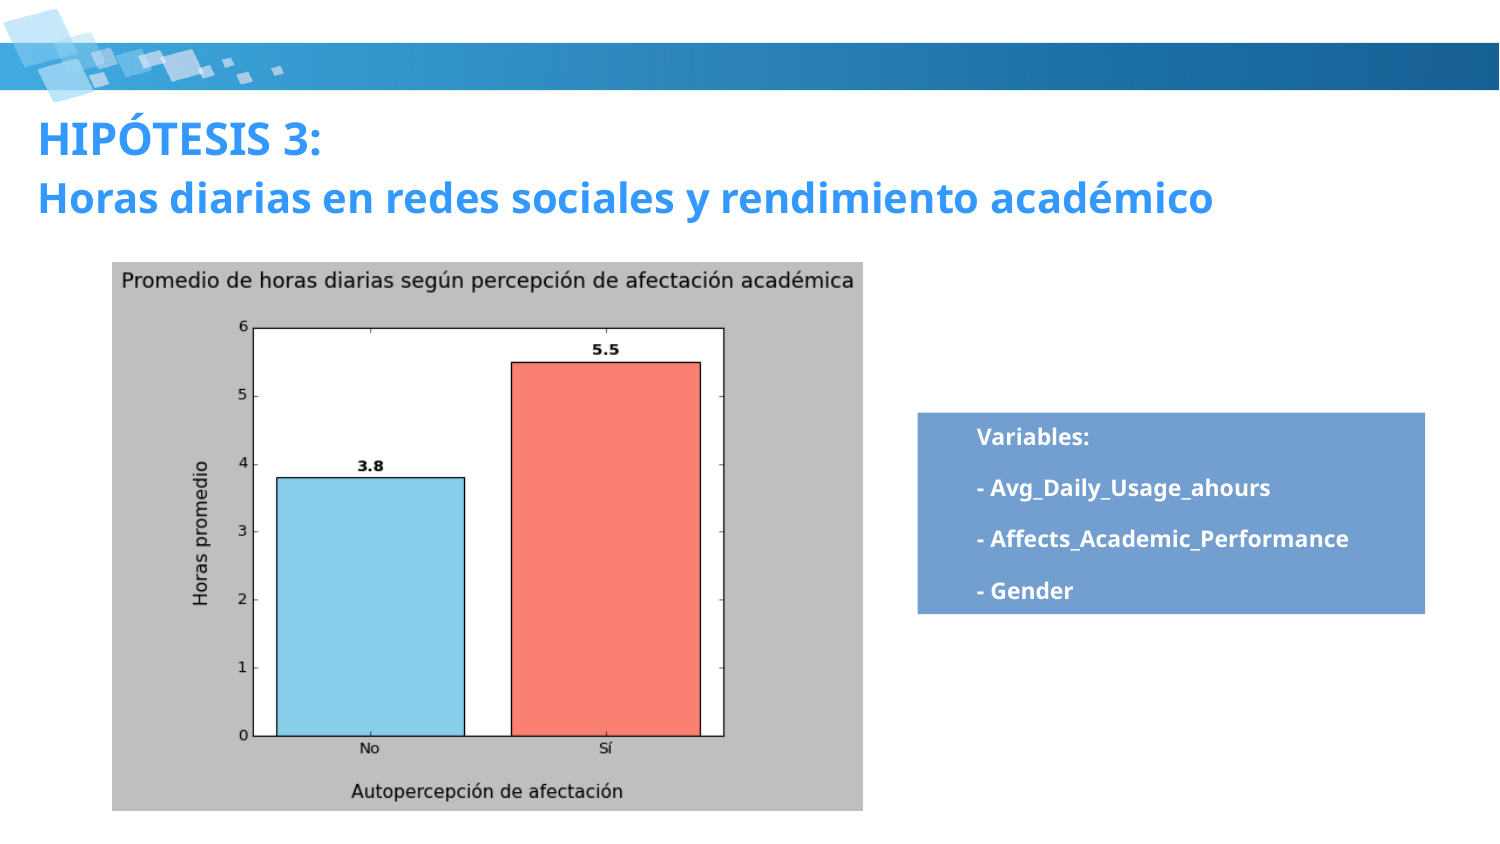

# HIPÓTESIS 3: Horas diarias en redes sociales y rendimiento académico
Variables:
- Avg_Daily_Usage_ahours
- Affects_Academic_Performance
- Gender